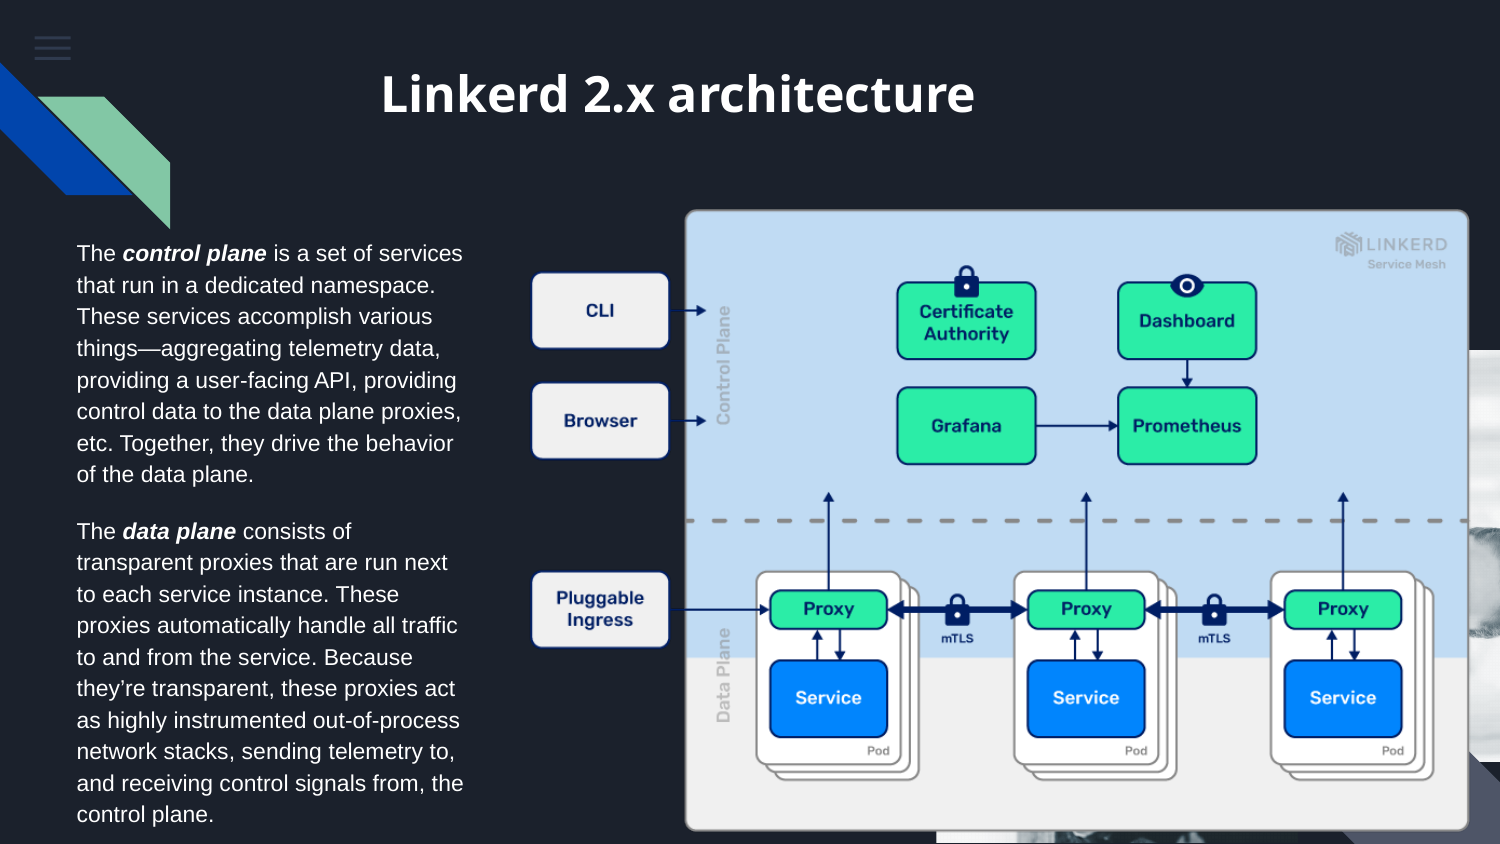

Linkerd 2.x architecture
The control plane is a set of services that run in a dedicated namespace. These services accomplish various things—aggregating telemetry data, providing a user-facing API, providing control data to the data plane proxies, etc. Together, they drive the behavior of the data plane.
The data plane consists of transparent proxies that are run next to each service instance. These proxies automatically handle all traffic to and from the service. Because they’re transparent, these proxies act as highly instrumented out-of-process network stacks, sending telemetry to, and receiving control signals from, the control plane.